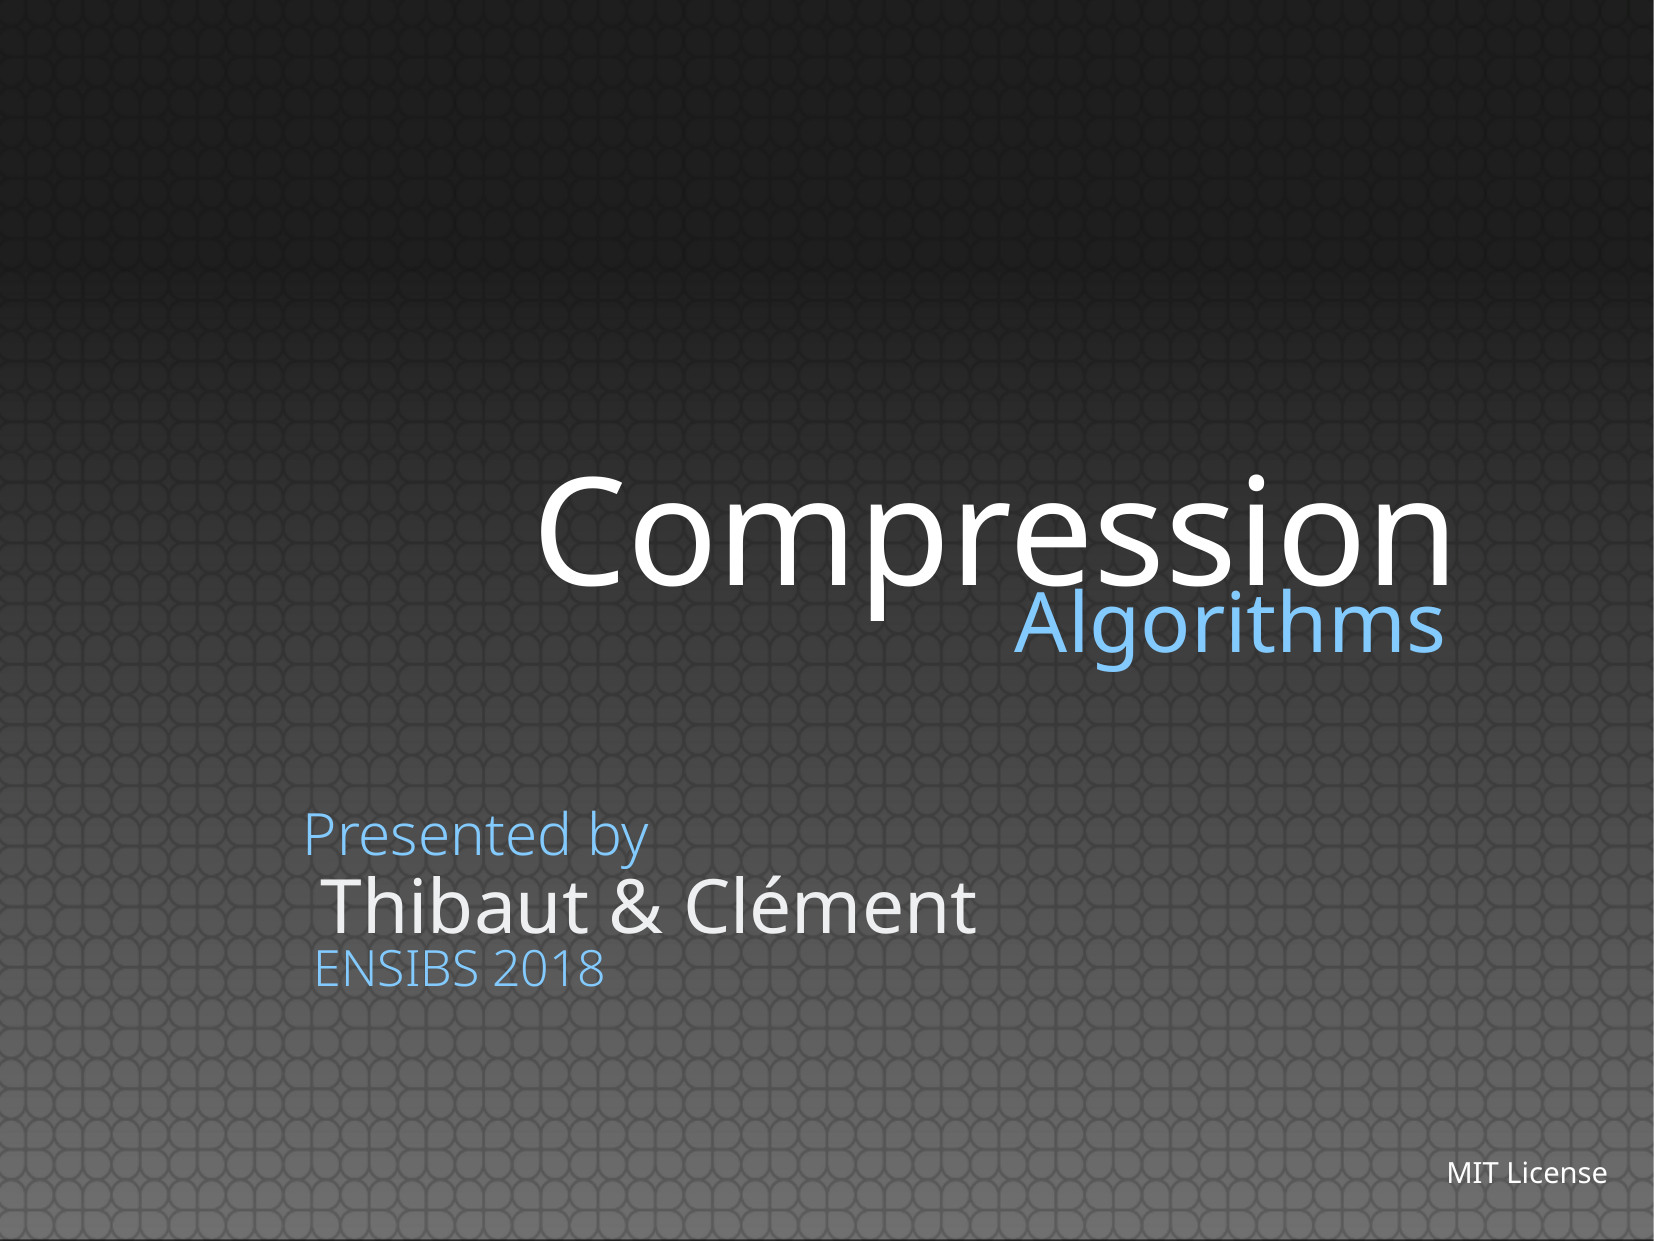

Compression
# Algorithms
Presented by
Thibaut & Clément
ENSIBS 2018
MIT License